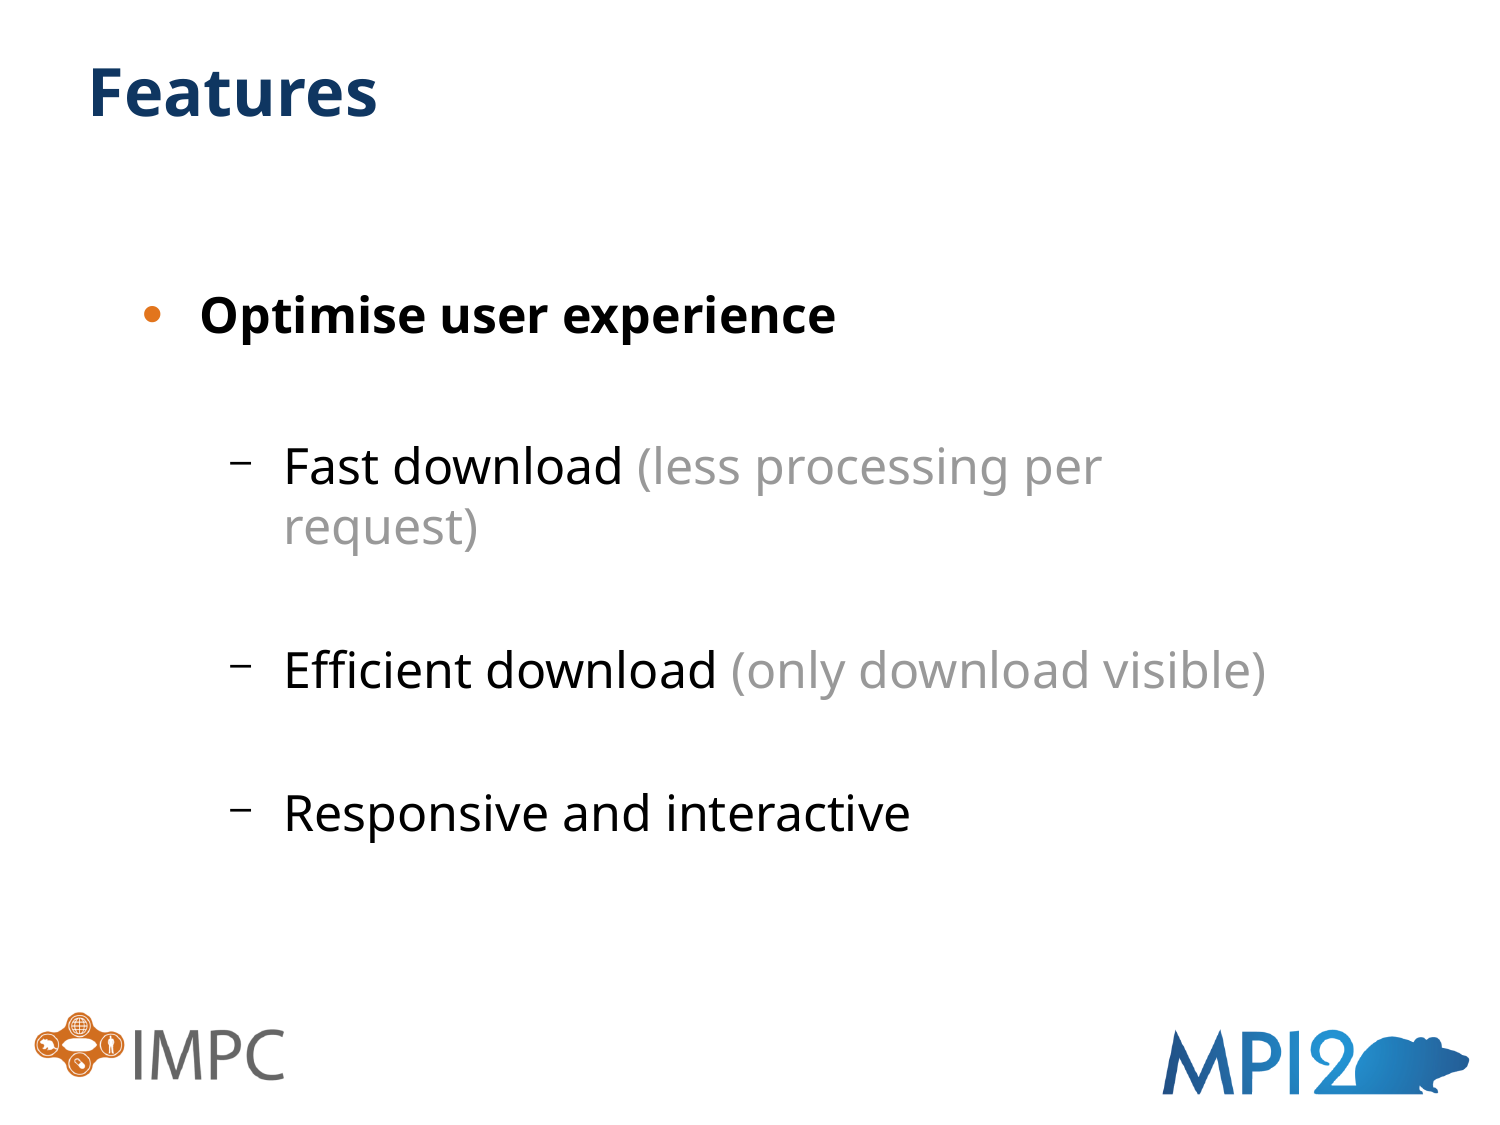

# Features
Optimise user experience
Fast download (less processing per request)
Efficient download (only download visible)
Responsive and interactive